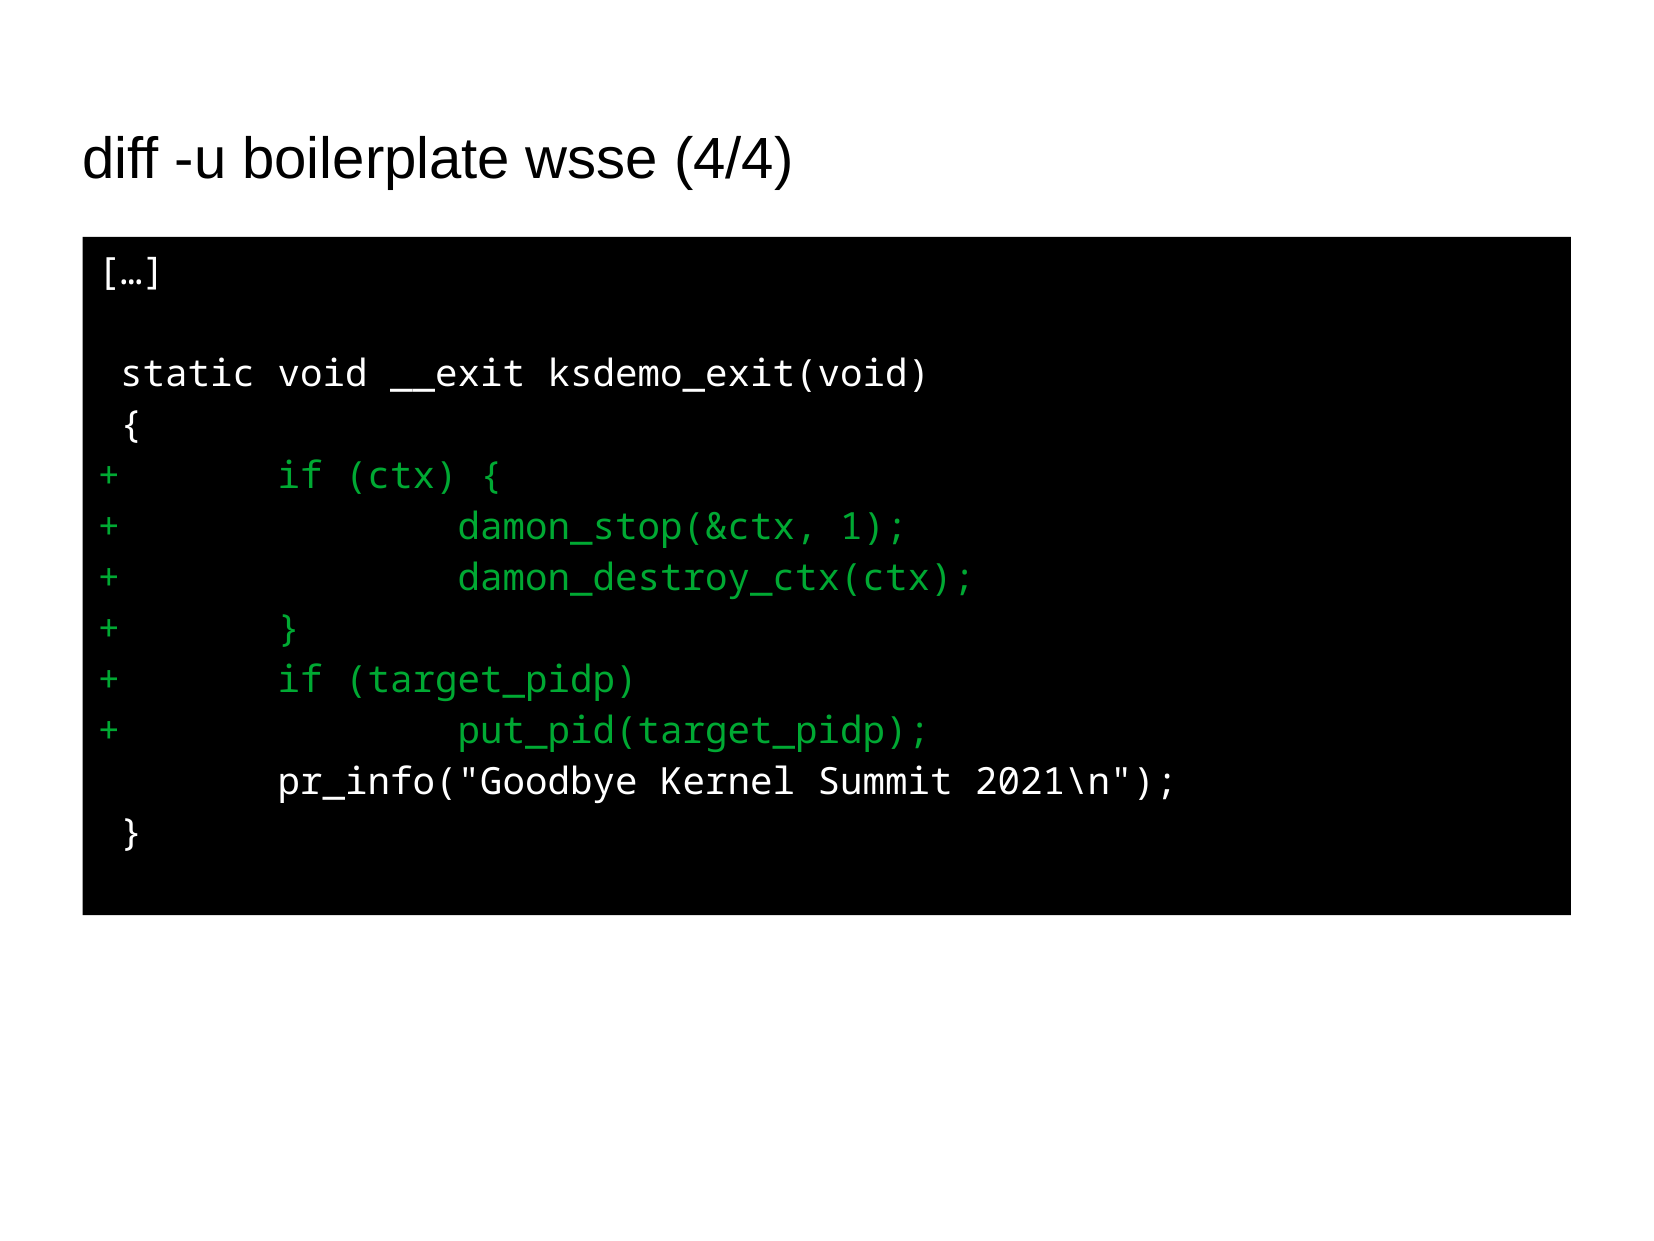

# diff -u boilerplate wsse (4/4)
[…]
 static void __exit ksdemo_exit(void)
 {
+ if (ctx) {
+ damon_stop(&ctx, 1);
+ damon_destroy_ctx(ctx);
+ }
+ if (target_pidp)
+ put_pid(target_pidp);
 pr_info("Goodbye Kernel Summit 2021\n");
 }